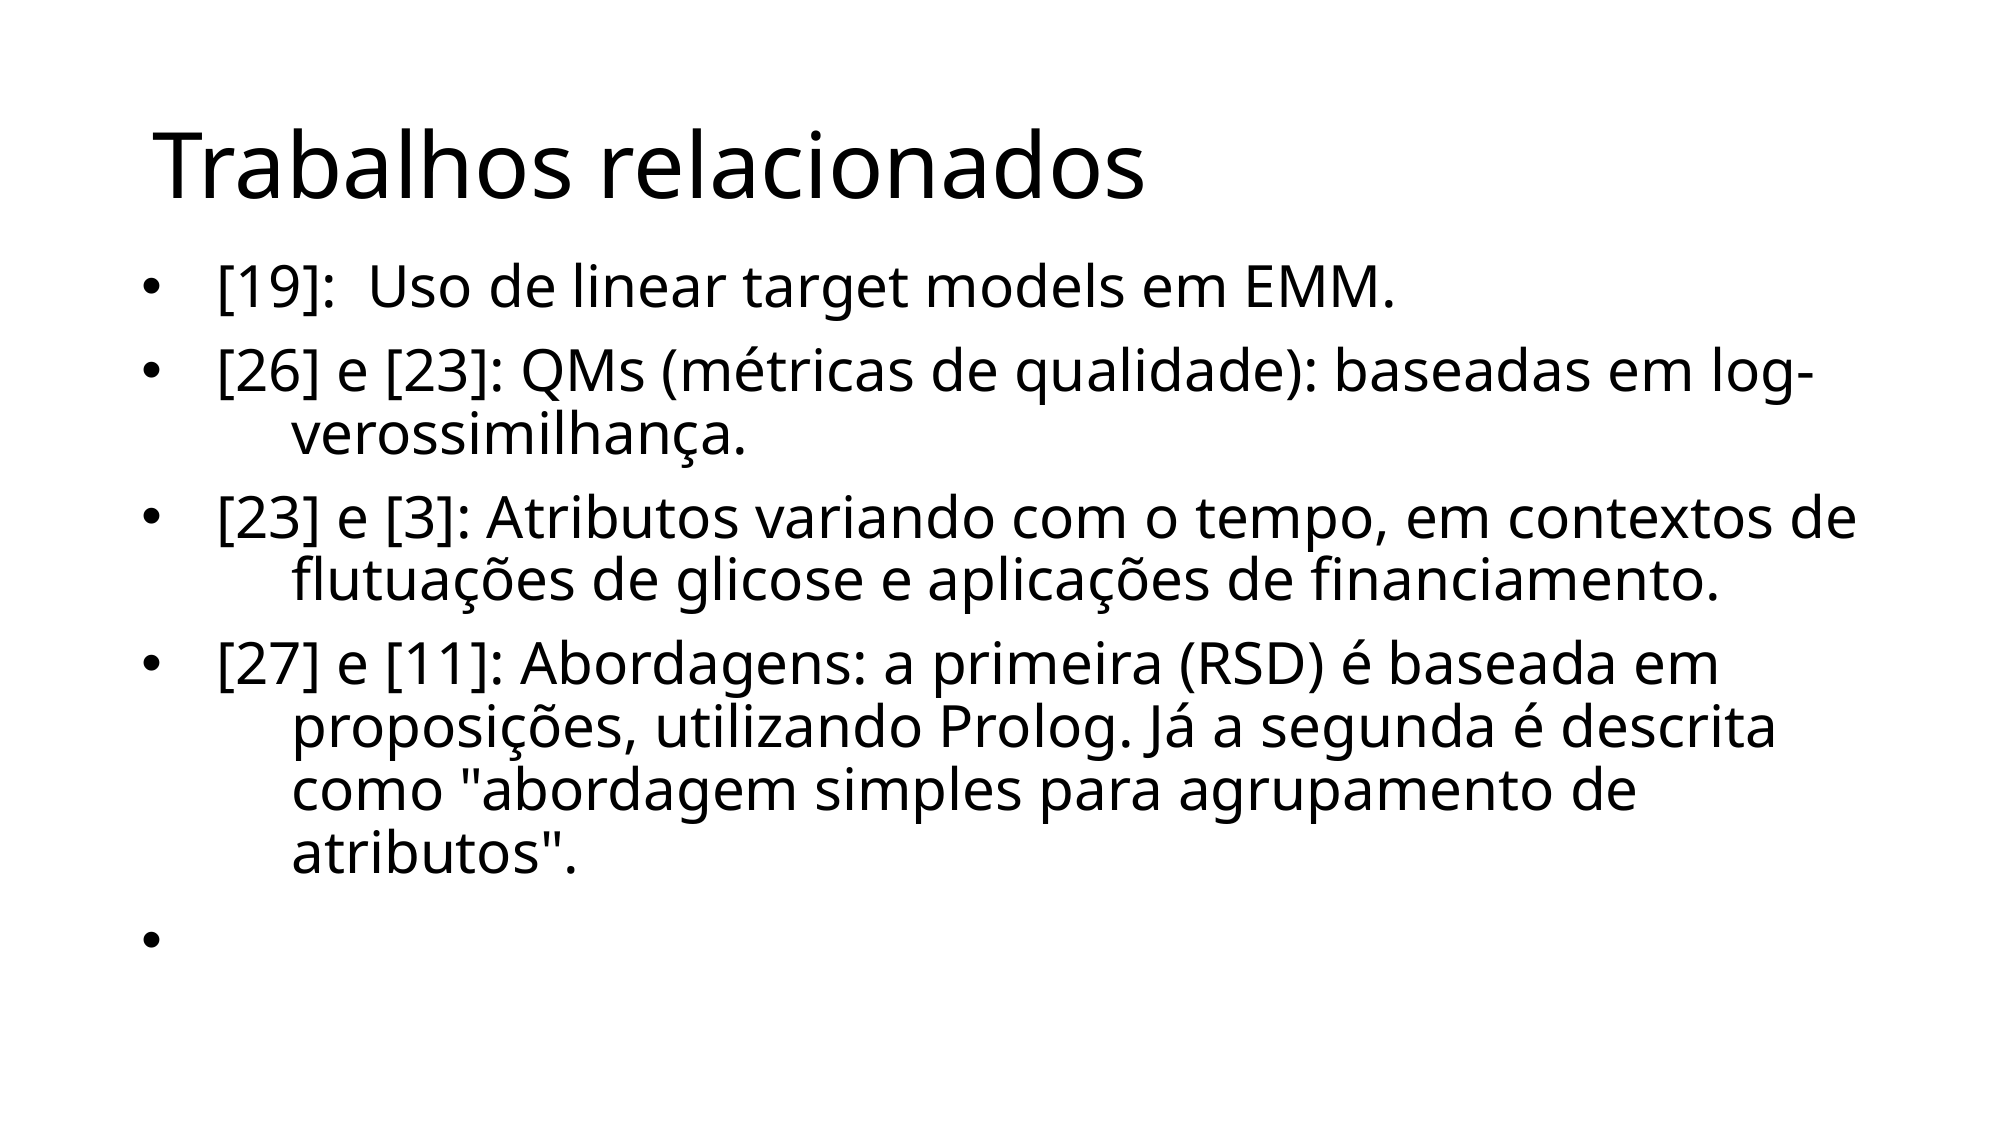

# Trabalhos relacionados
[19]: Uso de linear target models em EMM.
[26] e [23]: QMs (métricas de qualidade): baseadas em log-verossimilhança.
[23] e [3]: Atributos variando com o tempo, em contextos de flutuações de glicose e aplicações de financiamento.
[27] e [11]: Abordagens: a primeira (RSD) é baseada em proposições, utilizando Prolog. Já a segunda é descrita como "abordagem simples para agrupamento de atributos".